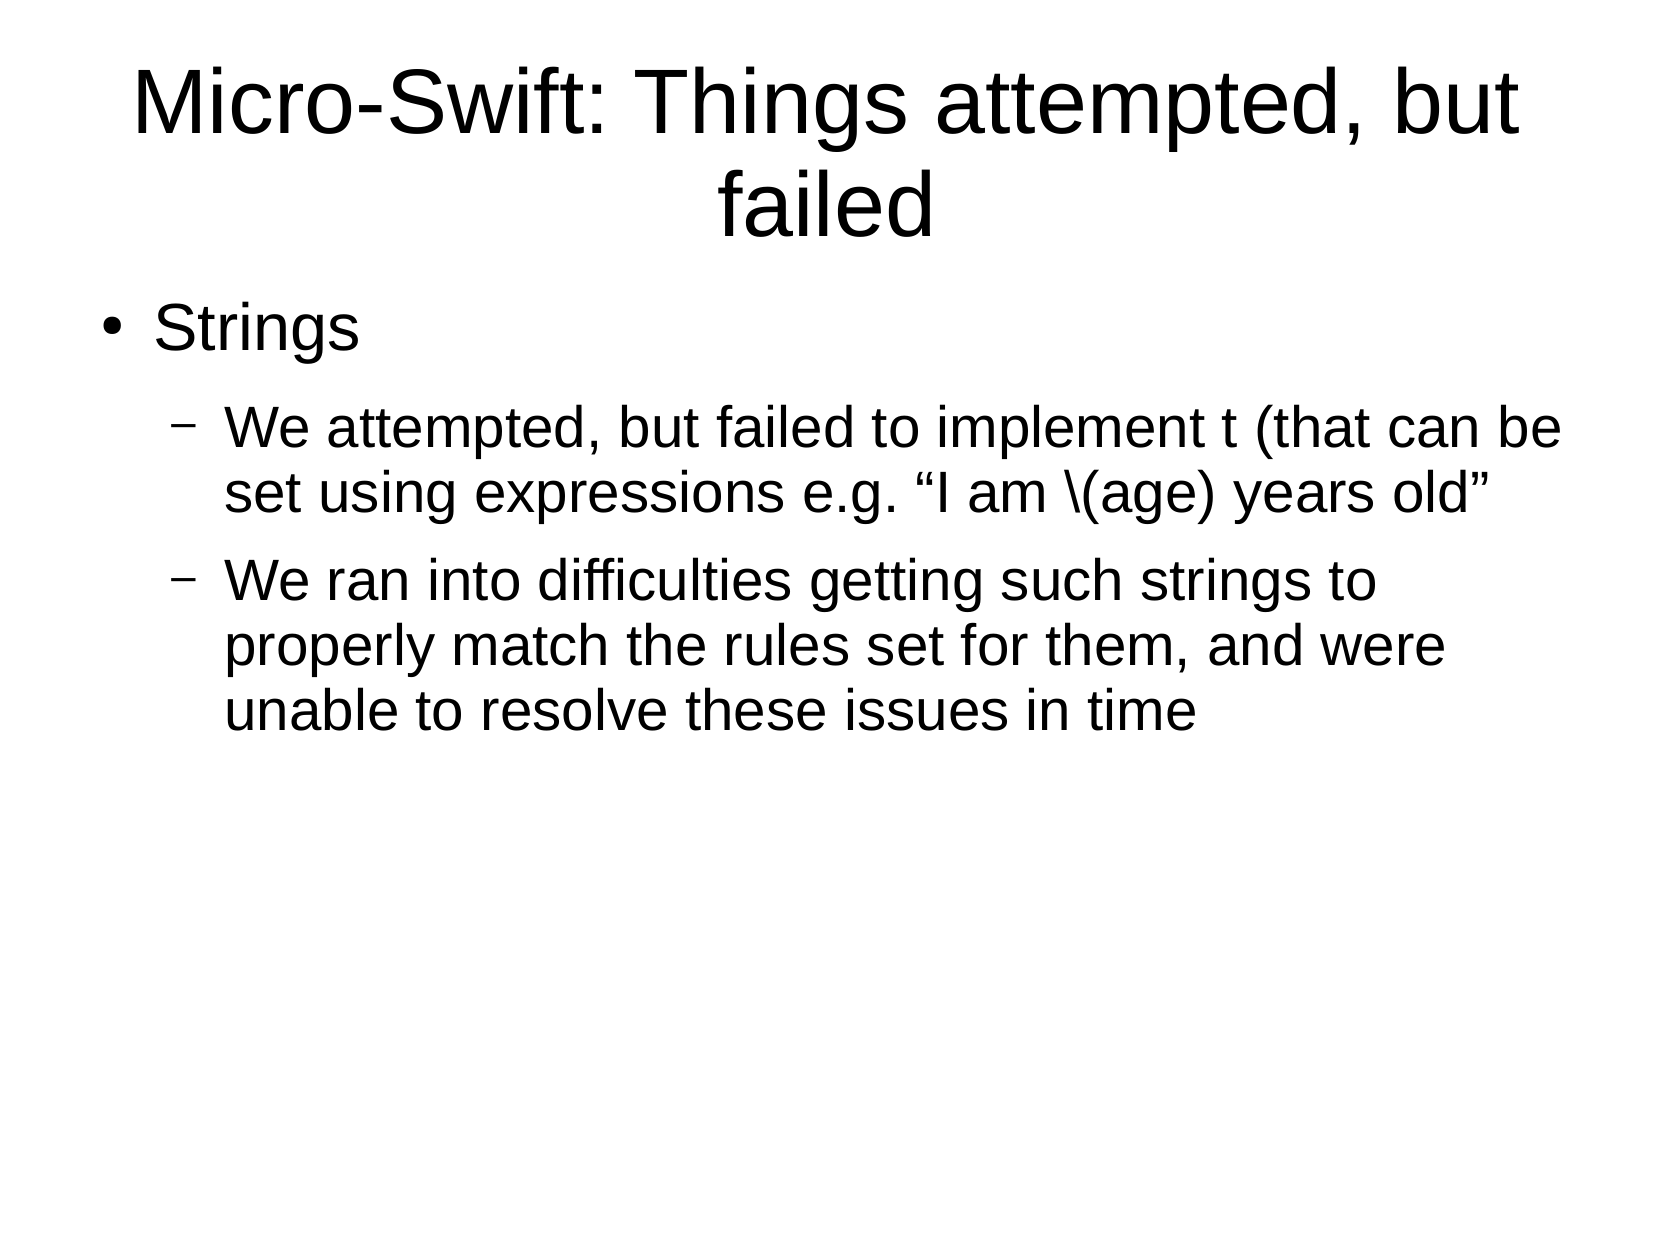

# Micro-Swift: Things attempted, but failed
Strings
We attempted, but failed to implement t (that can be set using expressions e.g. “I am \(age) years old”
We ran into difficulties getting such strings to properly match the rules set for them, and were unable to resolve these issues in time